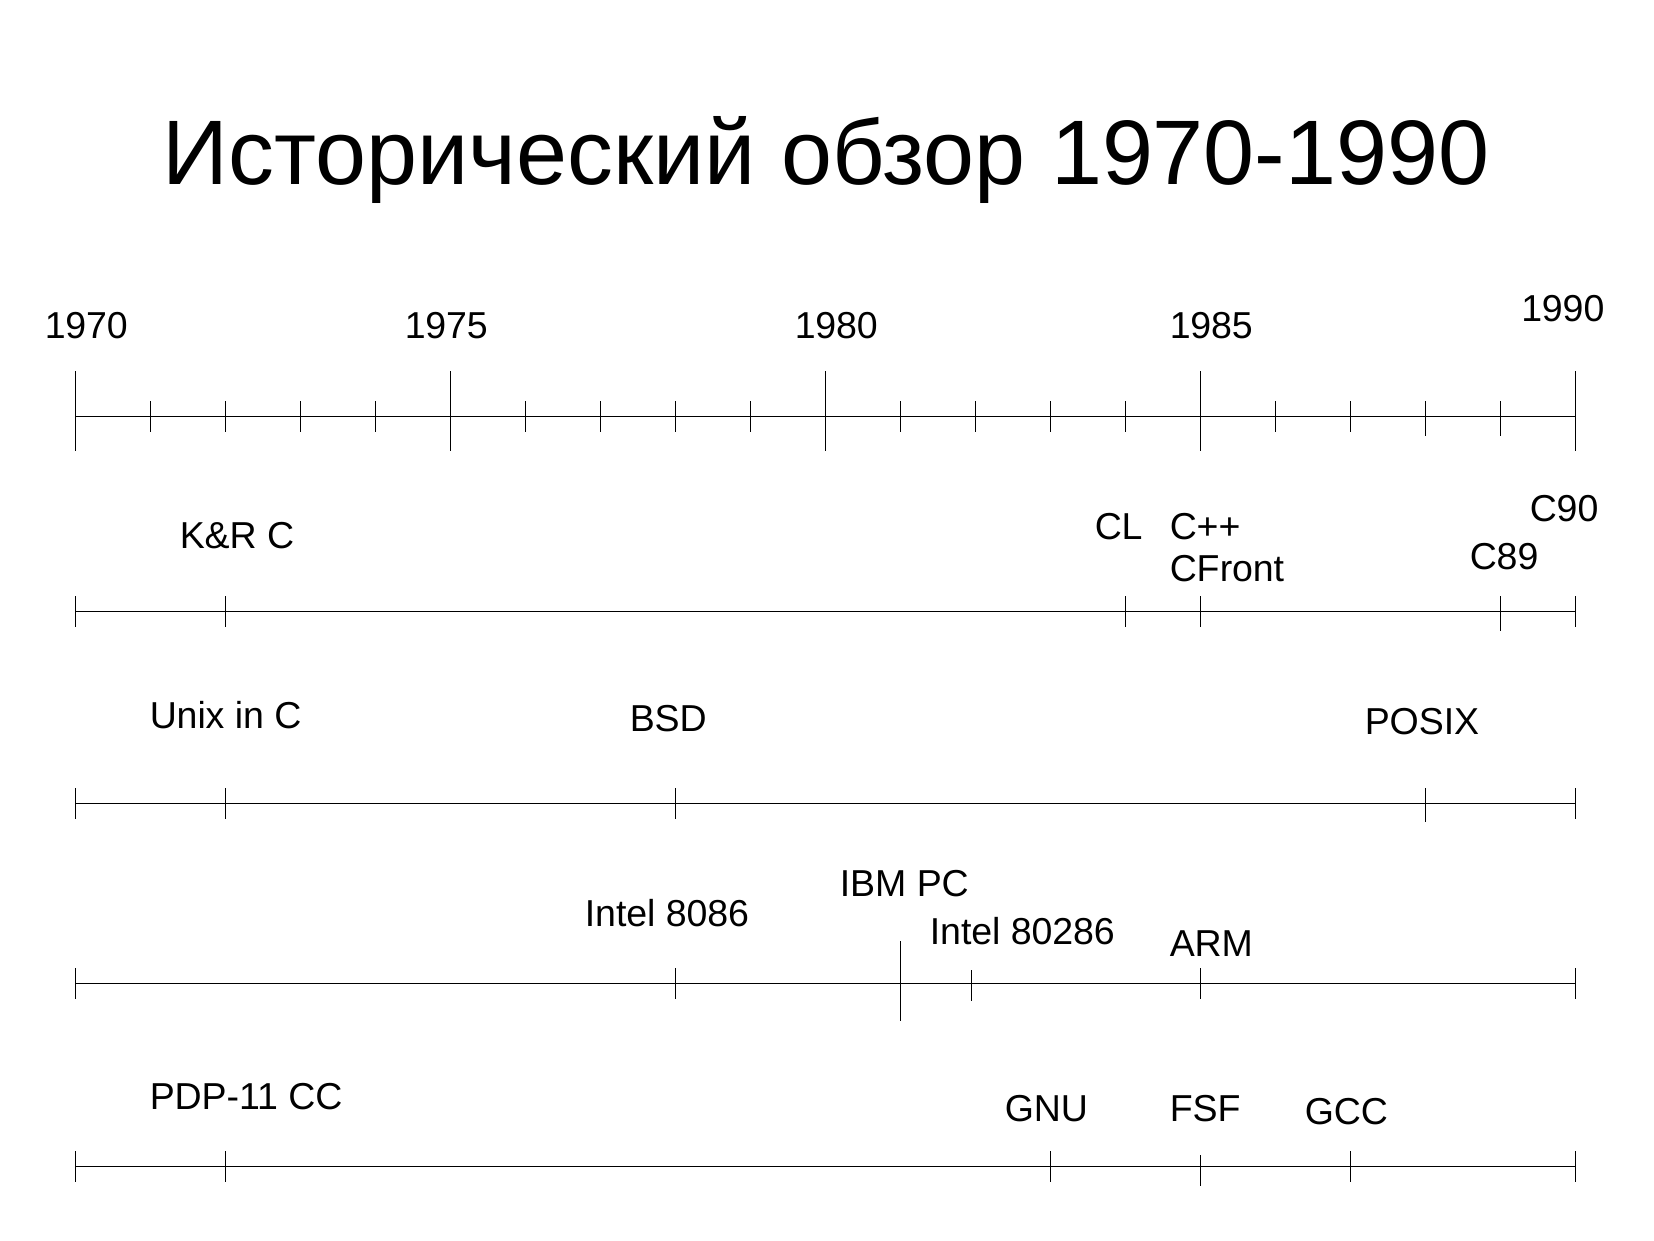

# Исторический обзор 1970-1990
1990
1970
1975
1980
1985
C90
CL
C++ CFront
K&R C
C89
Unix in C
BSD
POSIX
IBM PC
Intel 8086
Intel 80286
ARM
PDP-11 CC
GNU
FSF
GCC